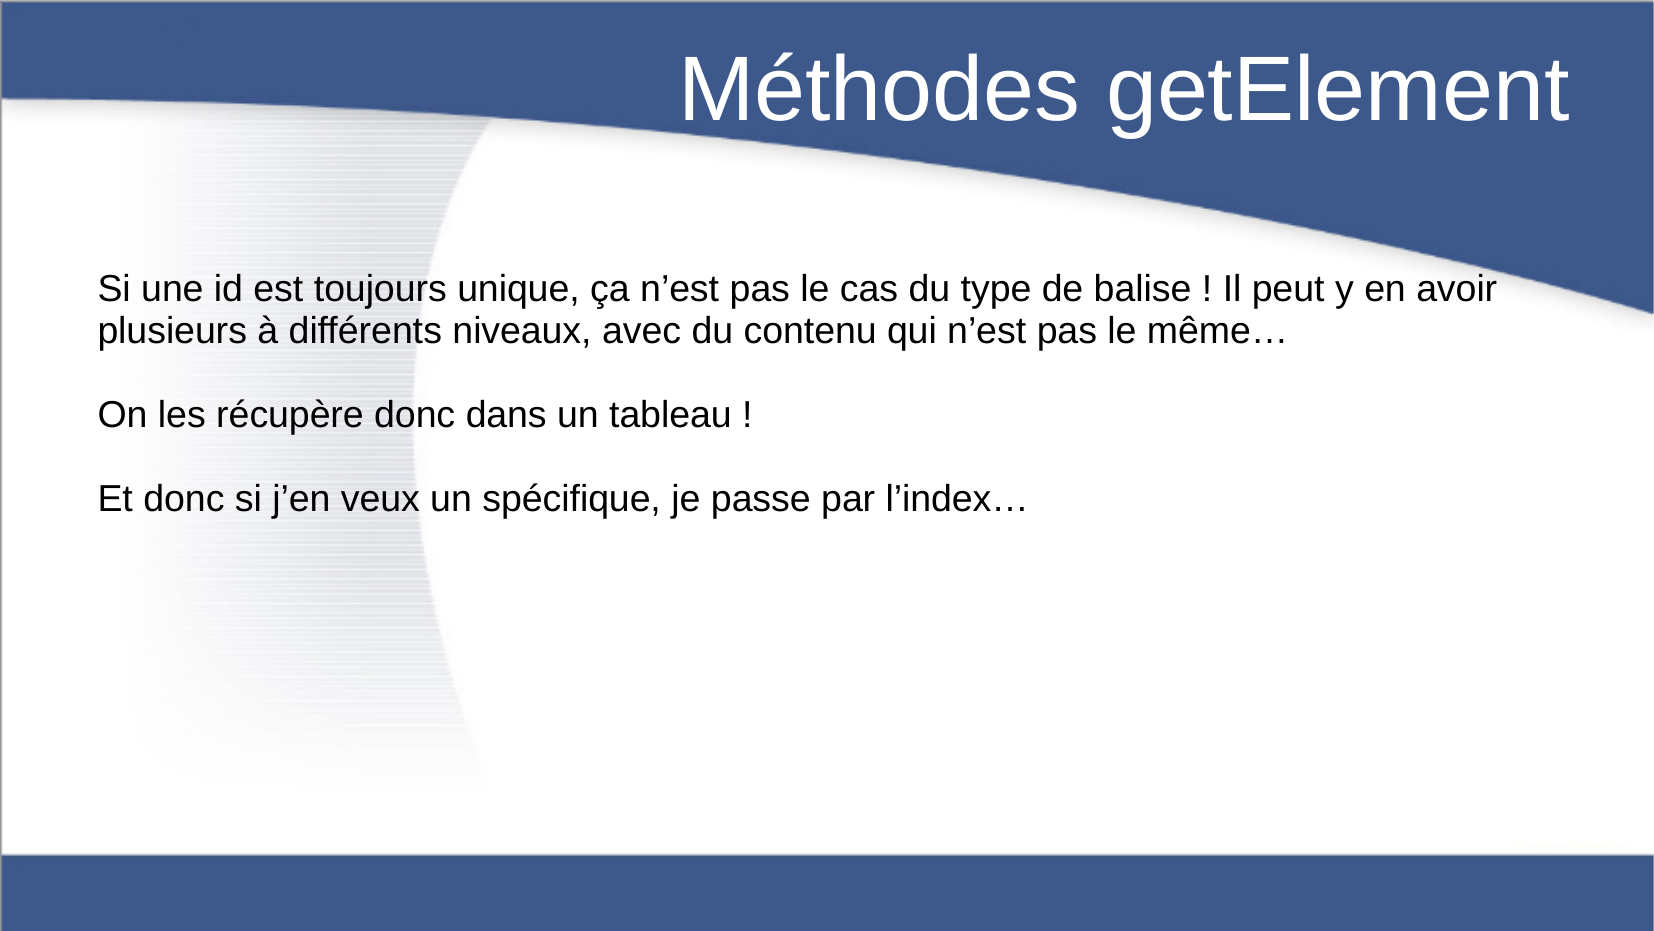

# Méthodes getElement
Si une id est toujours unique, ça n’est pas le cas du type de balise ! Il peut y en avoir plusieurs à différents niveaux, avec du contenu qui n’est pas le même…
On les récupère donc dans un tableau !
Et donc si j’en veux un spécifique, je passe par l’index…